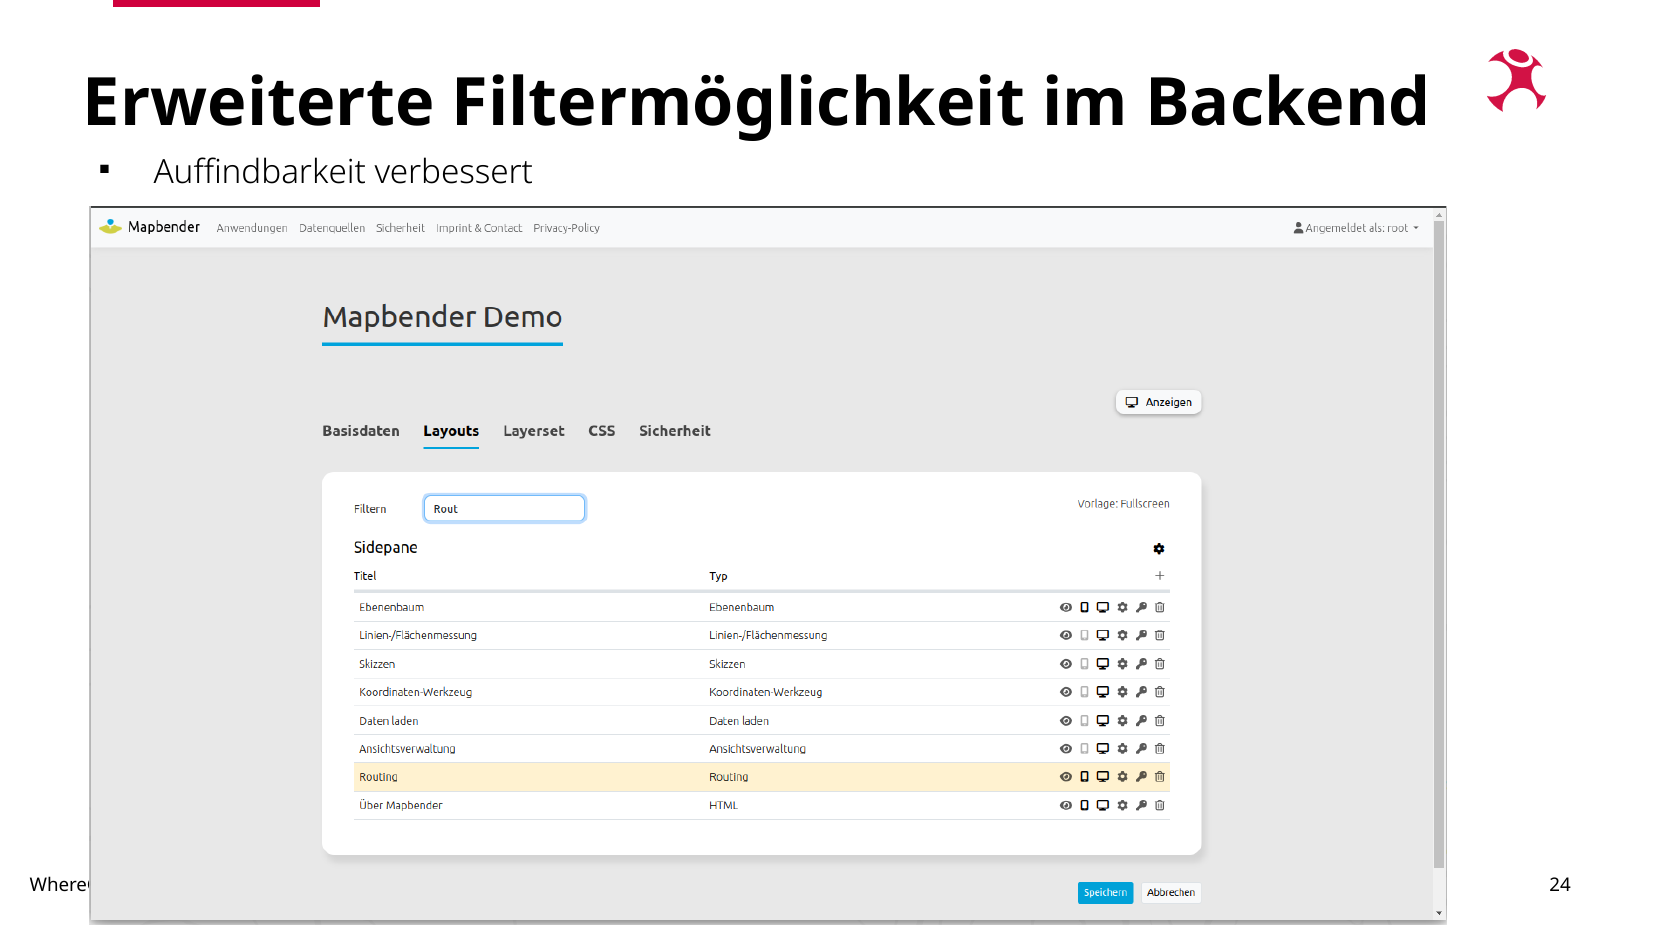

# Erweiterte Filtermöglichkeit im Backend
Auffindbarkeit verbessert
WhereGroup GmbH
Mapbender - Neuigkeiten aus dem Projekt FOSSGIS 2025 | Astrid Emde
24